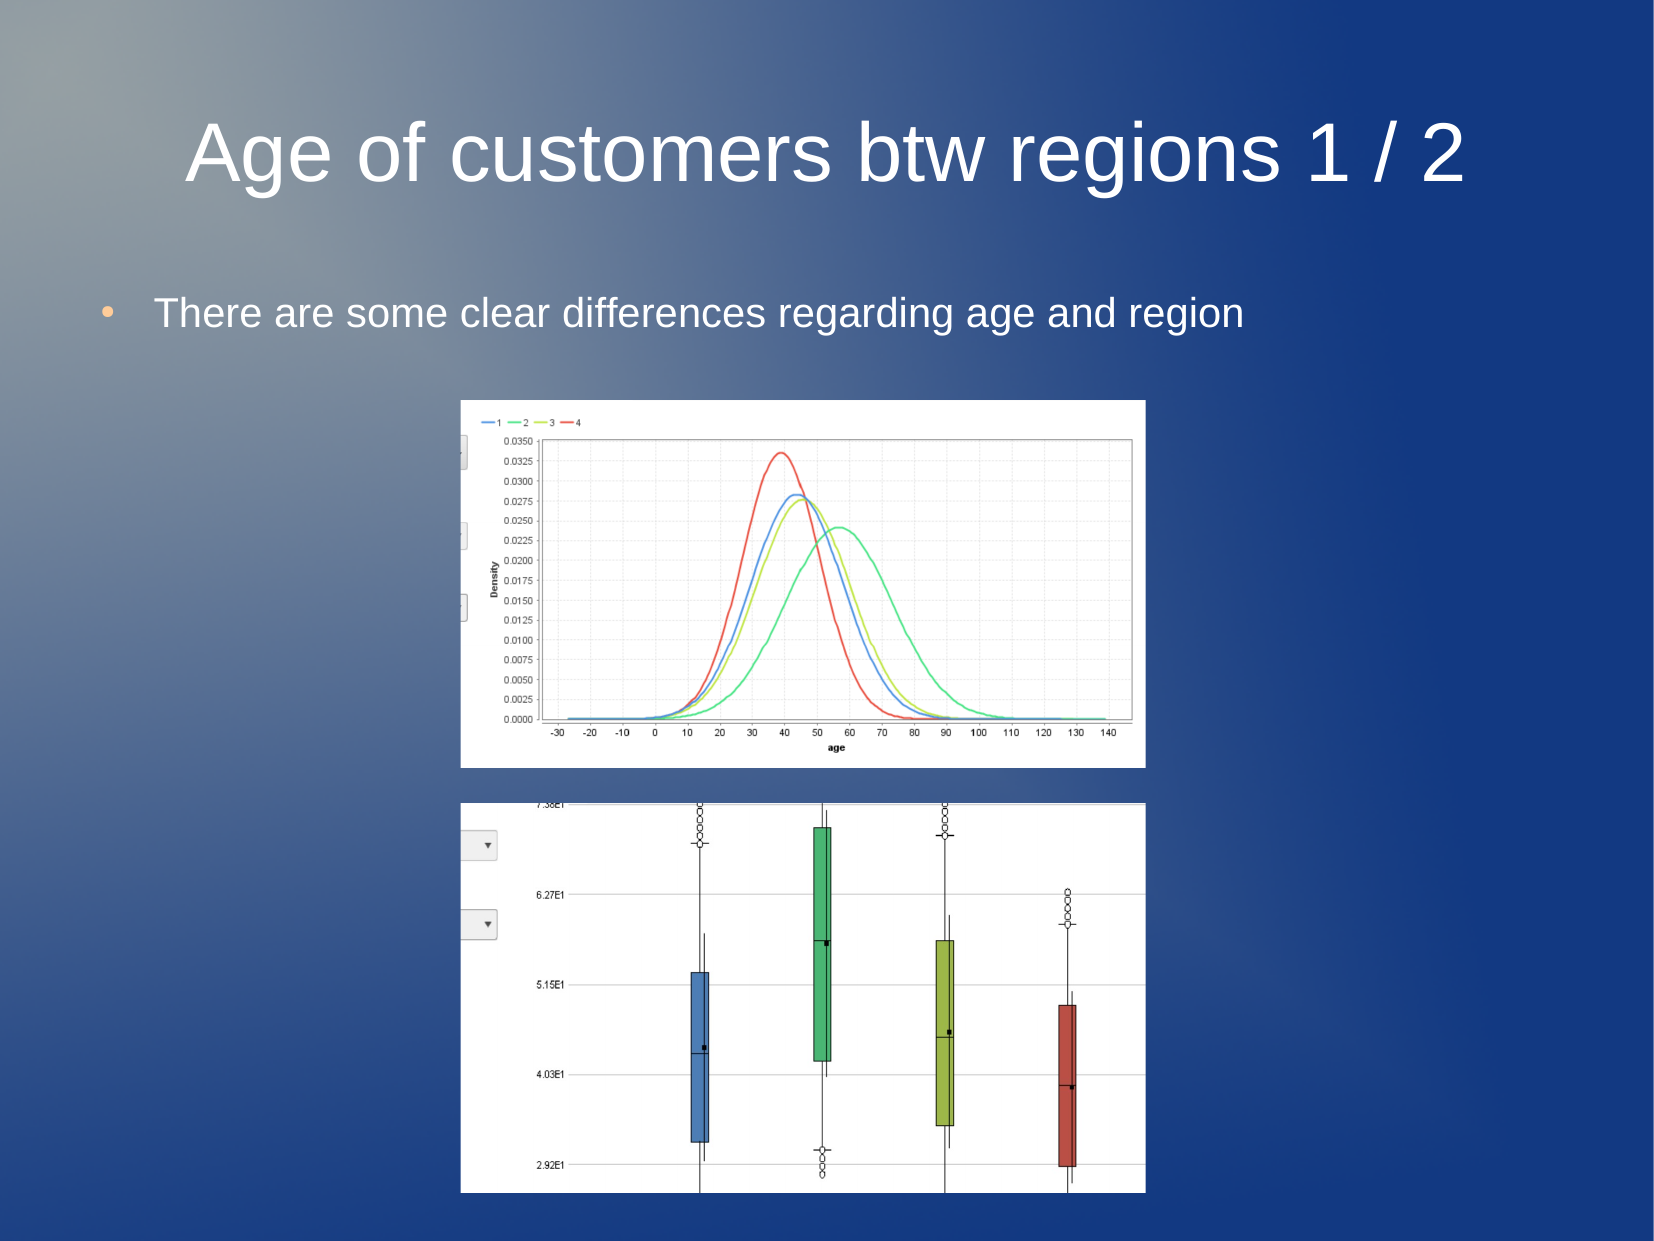

Age of customers btw regions 1 / 2
# There are some clear differences regarding age and region